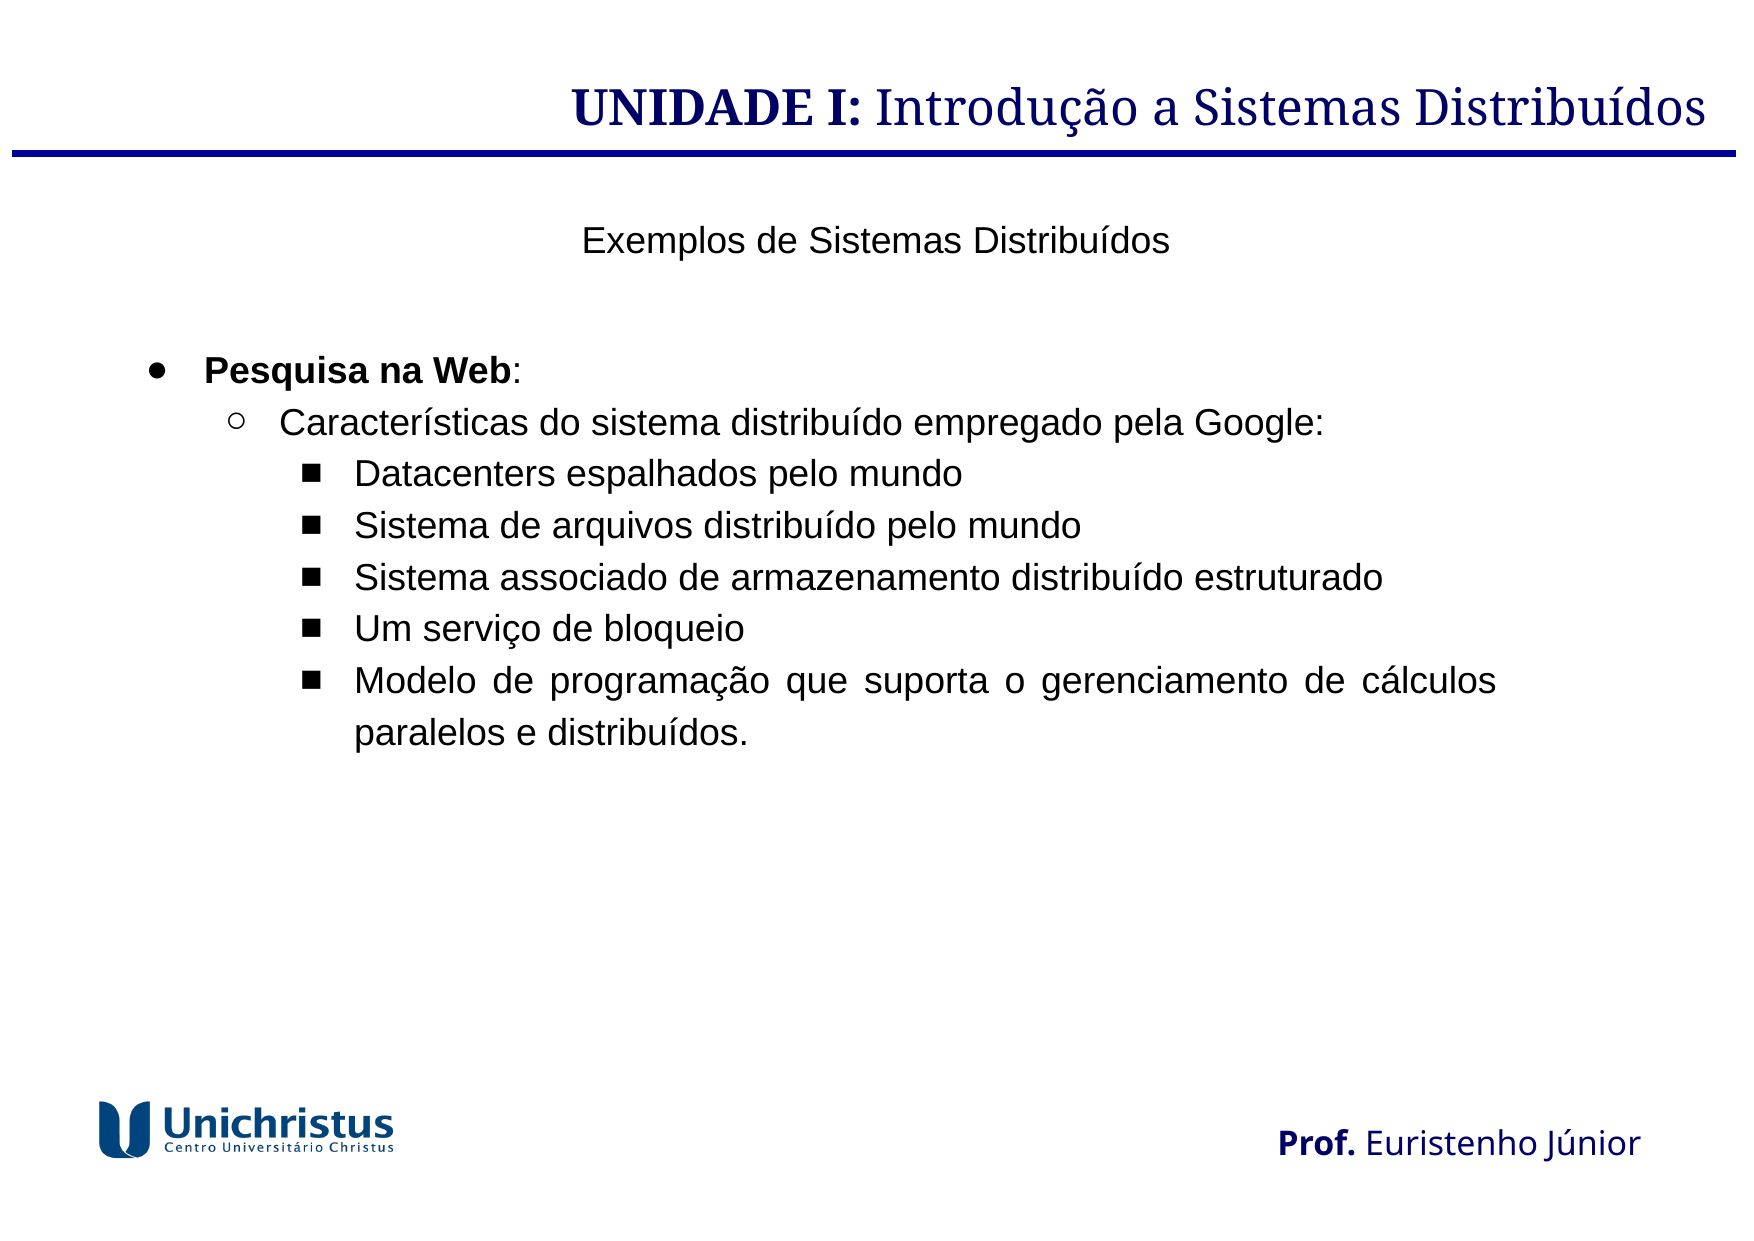

UNIDADE I: Introdução a Sistemas Distribuídos
# Exemplos de Sistemas Distribuídos
Pesquisa na Web:
Características do sistema distribuído empregado pela Google:
Datacenters espalhados pelo mundo
Sistema de arquivos distribuído pelo mundo
Sistema associado de armazenamento distribuído estruturado
Um serviço de bloqueio
Modelo de programação que suporta o gerenciamento de cálculos paralelos e distribuídos.
Prof. Euristenho Júnior